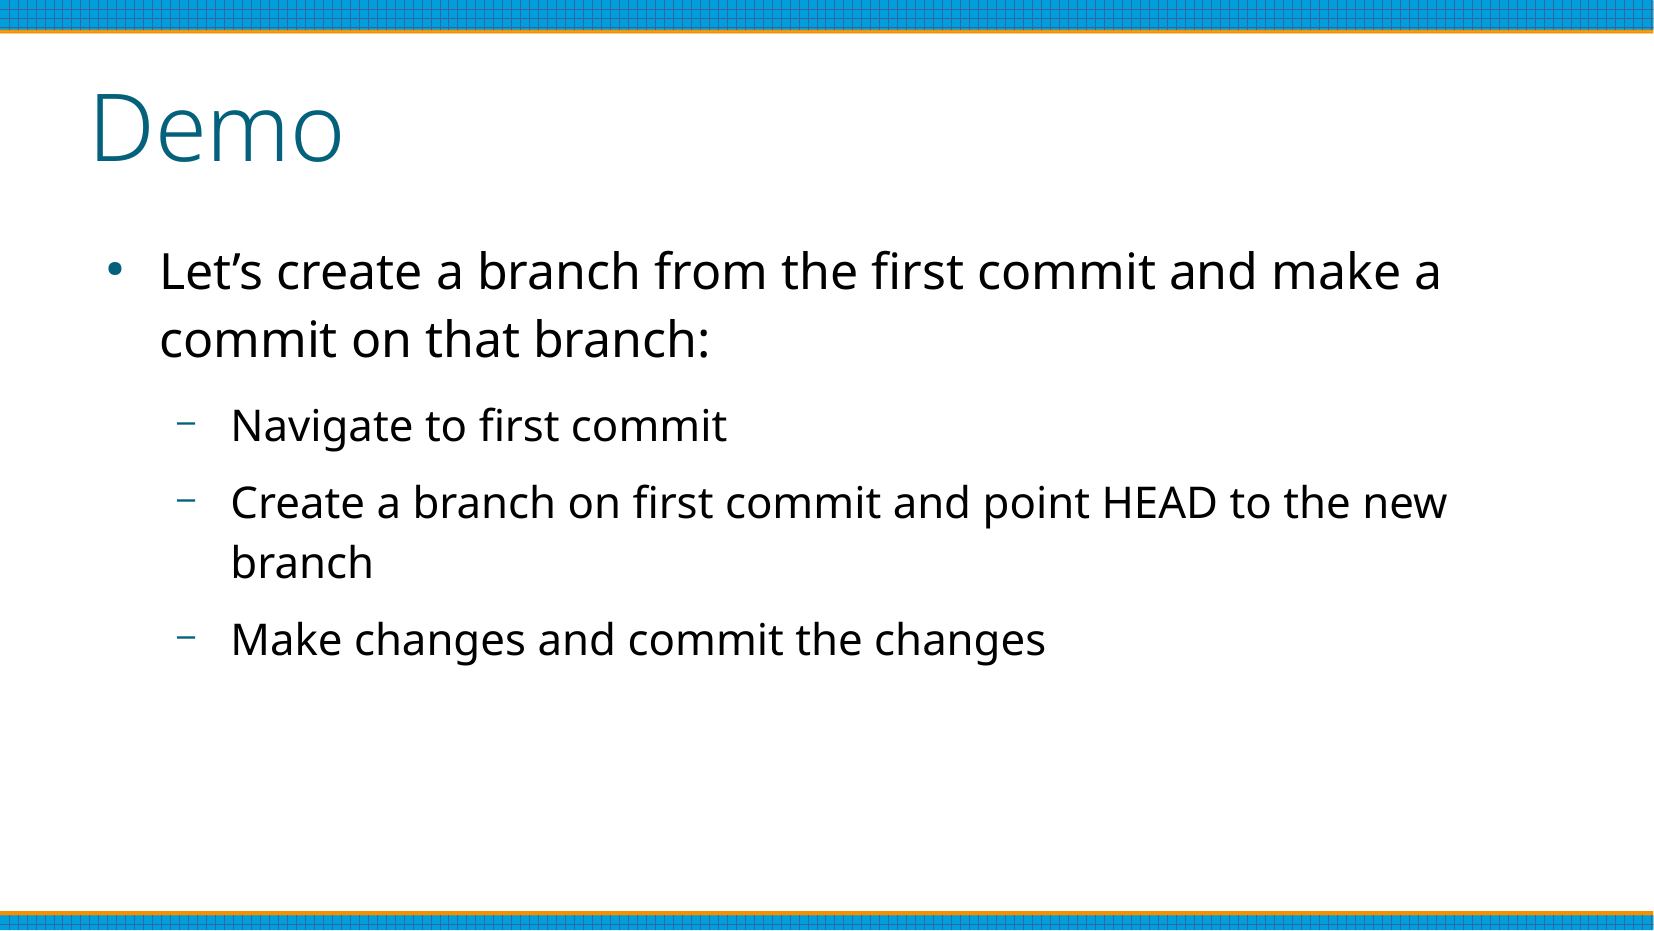

# Demo
Let’s create a branch from the first commit and make a commit on that branch:
Navigate to first commit
Create a branch on first commit and point HEAD to the new branch
Make changes and commit the changes